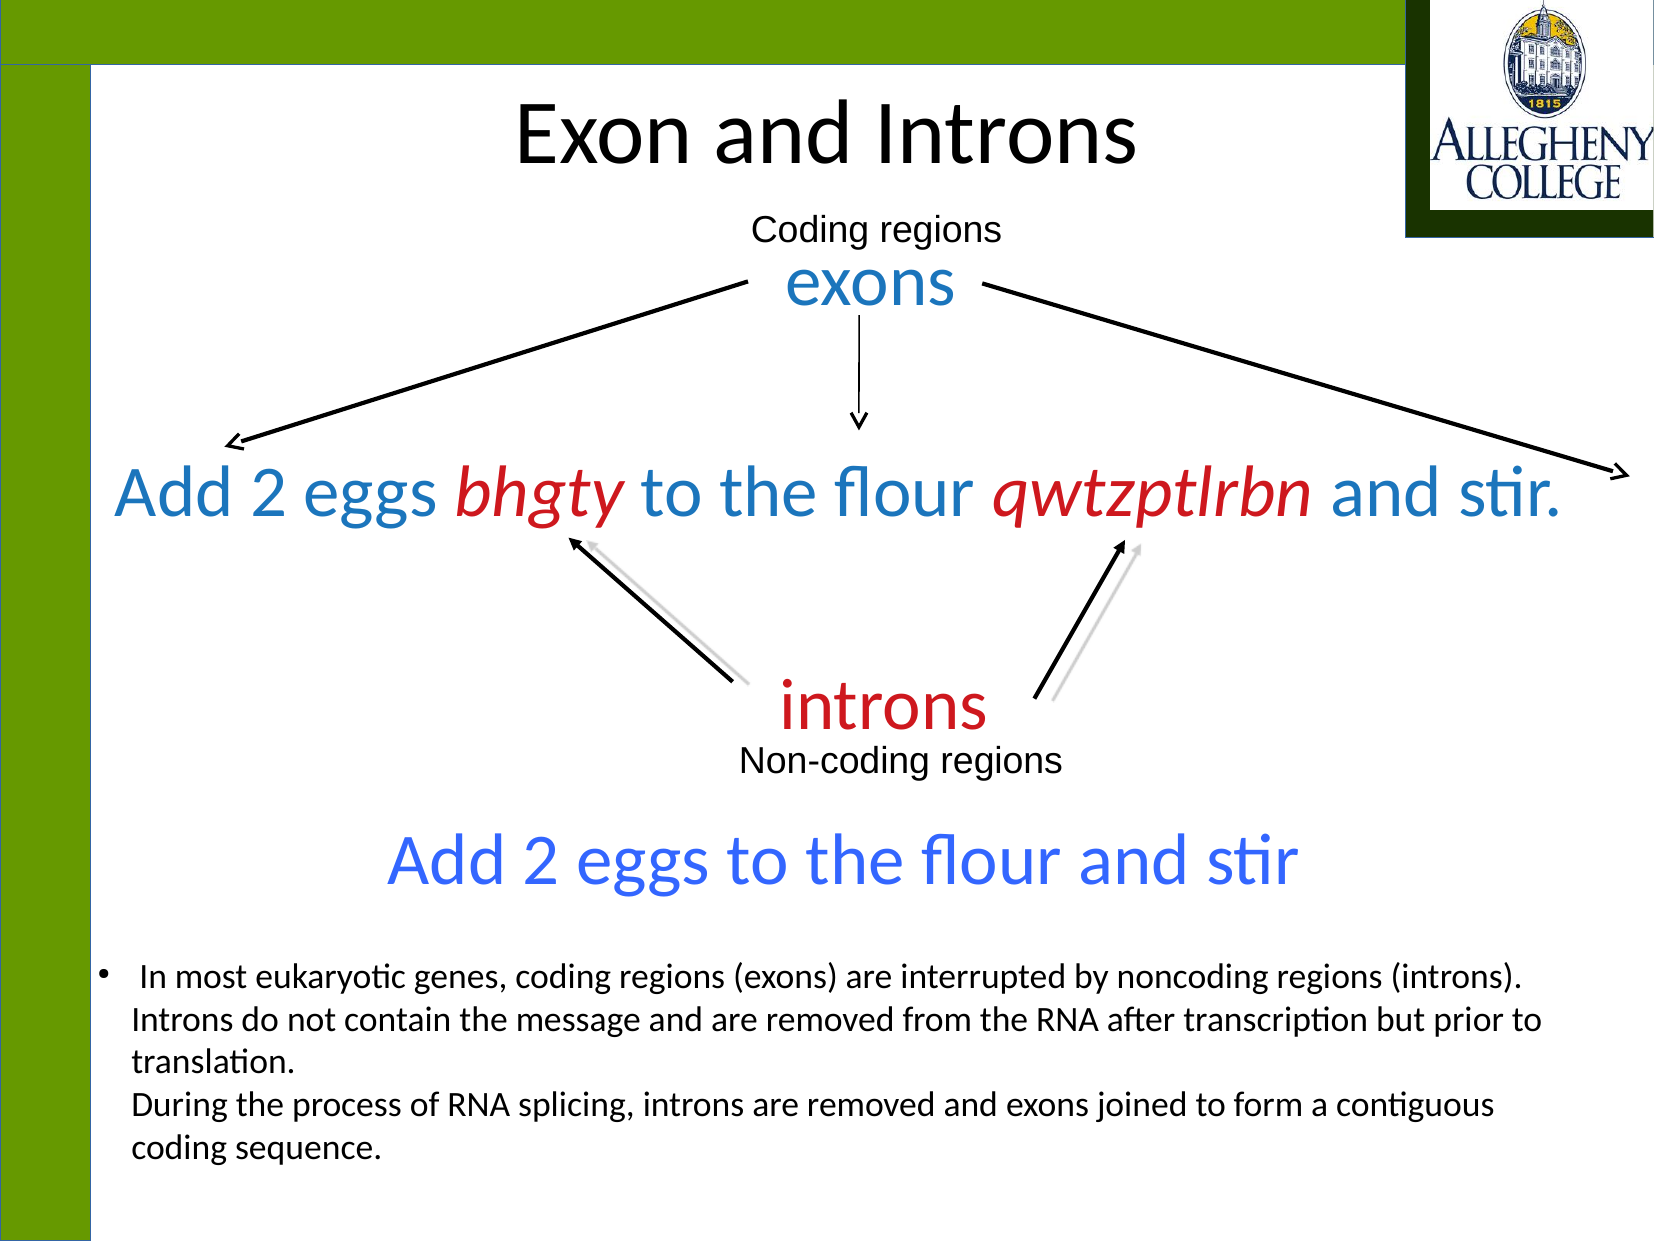

Exon and Introns
Coding regions
exons
Add 2 eggs bhgty to the flour qwtzptlrbn and stir.
The information coding for a protein sequence
introns
Non-coding regions
Add 2 eggs to the flour and stir
# In most eukaryotic genes, coding regions (exons) are interrupted by noncoding regions (introns). Introns do not contain the message and are removed from the RNA after transcription but prior to translation. During the process of RNA splicing, introns are removed and exons joined to form a contiguous coding sequence.